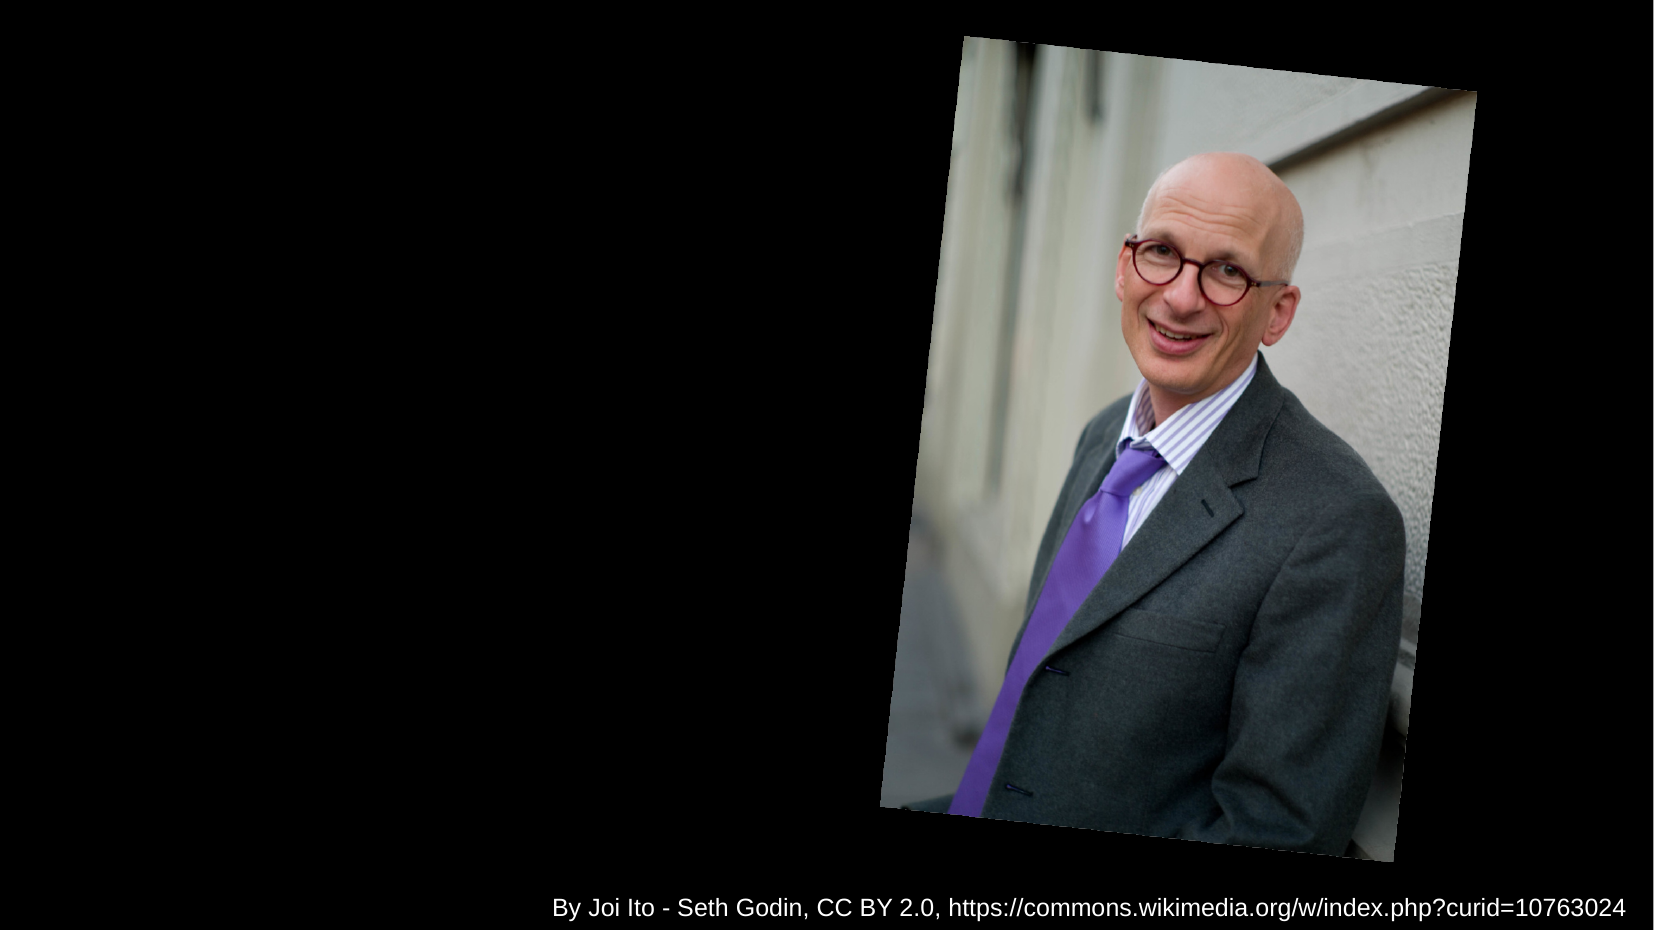

By Joi Ito - Seth Godin, CC BY 2.0, https://commons.wikimedia.org/w/index.php?curid=10763024